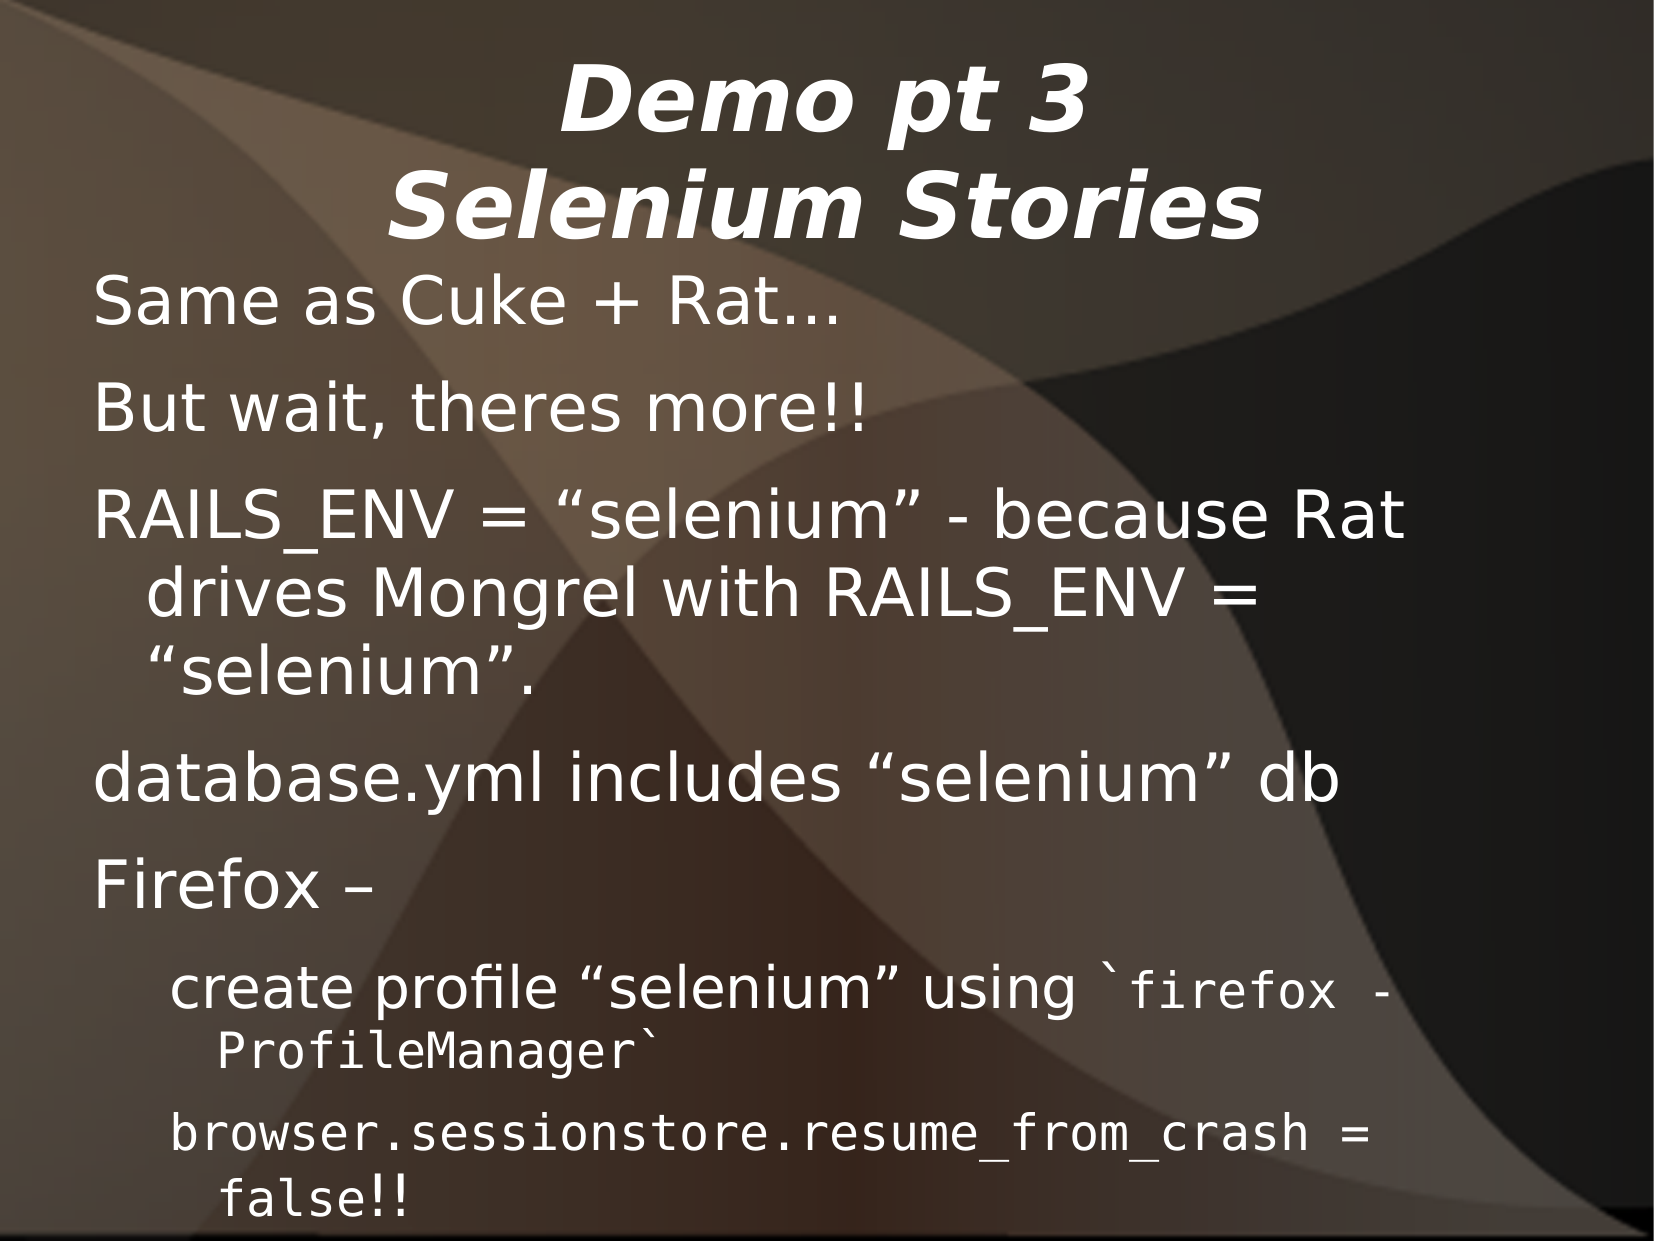

# Demo pt 3 Selenium Stories
Same as Cuke + Rat...
But wait, theres more!!
RAILS_ENV = “selenium” - because Rat drives Mongrel with RAILS_ENV = “selenium”.
database.yml includes “selenium” db
Firefox –
create profile “selenium” using `firefox -ProfileManager`
browser.sessionstore.resume_from_crash = false!!